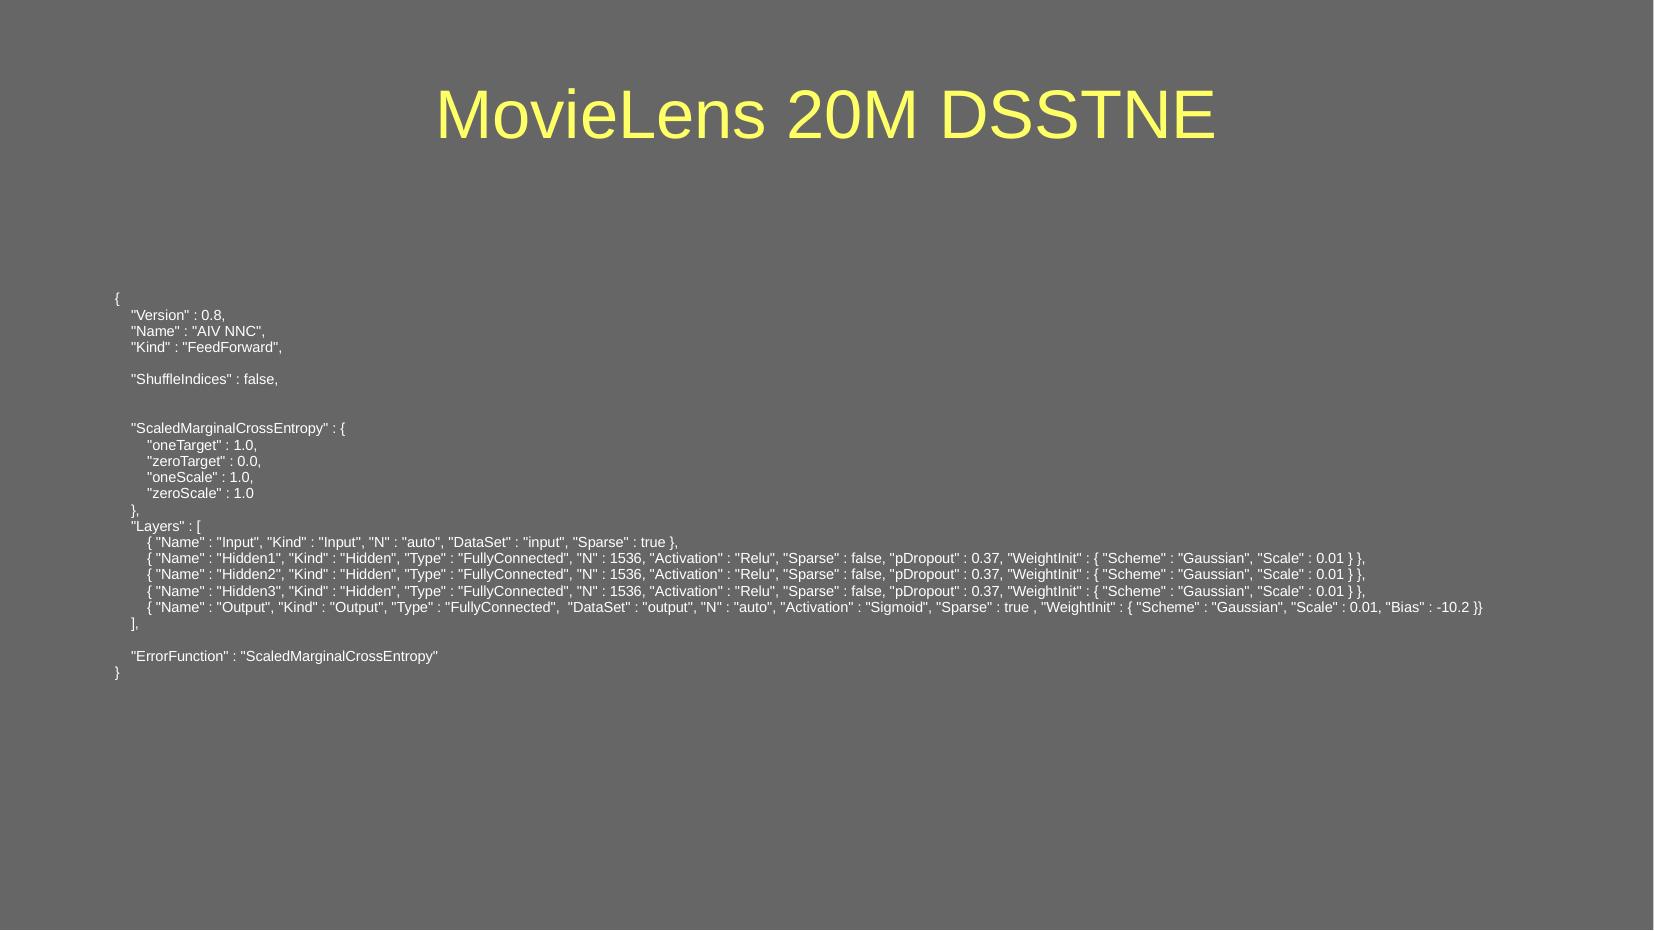

# MovieLens 20M DSSTNE
{
 "Version" : 0.8,
 "Name" : "AIV NNC",
 "Kind" : "FeedForward",
 "ShuffleIndices" : false,
 "ScaledMarginalCrossEntropy" : {
 "oneTarget" : 1.0,
 "zeroTarget" : 0.0,
 "oneScale" : 1.0,
 "zeroScale" : 1.0
 },
 "Layers" : [
 { "Name" : "Input", "Kind" : "Input", "N" : "auto", "DataSet" : "input", "Sparse" : true },
 { "Name" : "Hidden1", "Kind" : "Hidden", "Type" : "FullyConnected", "N" : 1536, "Activation" : "Relu", "Sparse" : false, "pDropout" : 0.37, "WeightInit" : { "Scheme" : "Gaussian", "Scale" : 0.01 } },
 { "Name" : "Hidden2", "Kind" : "Hidden", "Type" : "FullyConnected", "N" : 1536, "Activation" : "Relu", "Sparse" : false, "pDropout" : 0.37, "WeightInit" : { "Scheme" : "Gaussian", "Scale" : 0.01 } },
 { "Name" : "Hidden3", "Kind" : "Hidden", "Type" : "FullyConnected", "N" : 1536, "Activation" : "Relu", "Sparse" : false, "pDropout" : 0.37, "WeightInit" : { "Scheme" : "Gaussian", "Scale" : 0.01 } },
 { "Name" : "Output", "Kind" : "Output", "Type" : "FullyConnected", "DataSet" : "output", "N" : "auto", "Activation" : "Sigmoid", "Sparse" : true , "WeightInit" : { "Scheme" : "Gaussian", "Scale" : 0.01, "Bias" : -10.2 }}
 ],
 "ErrorFunction" : "ScaledMarginalCrossEntropy"
}